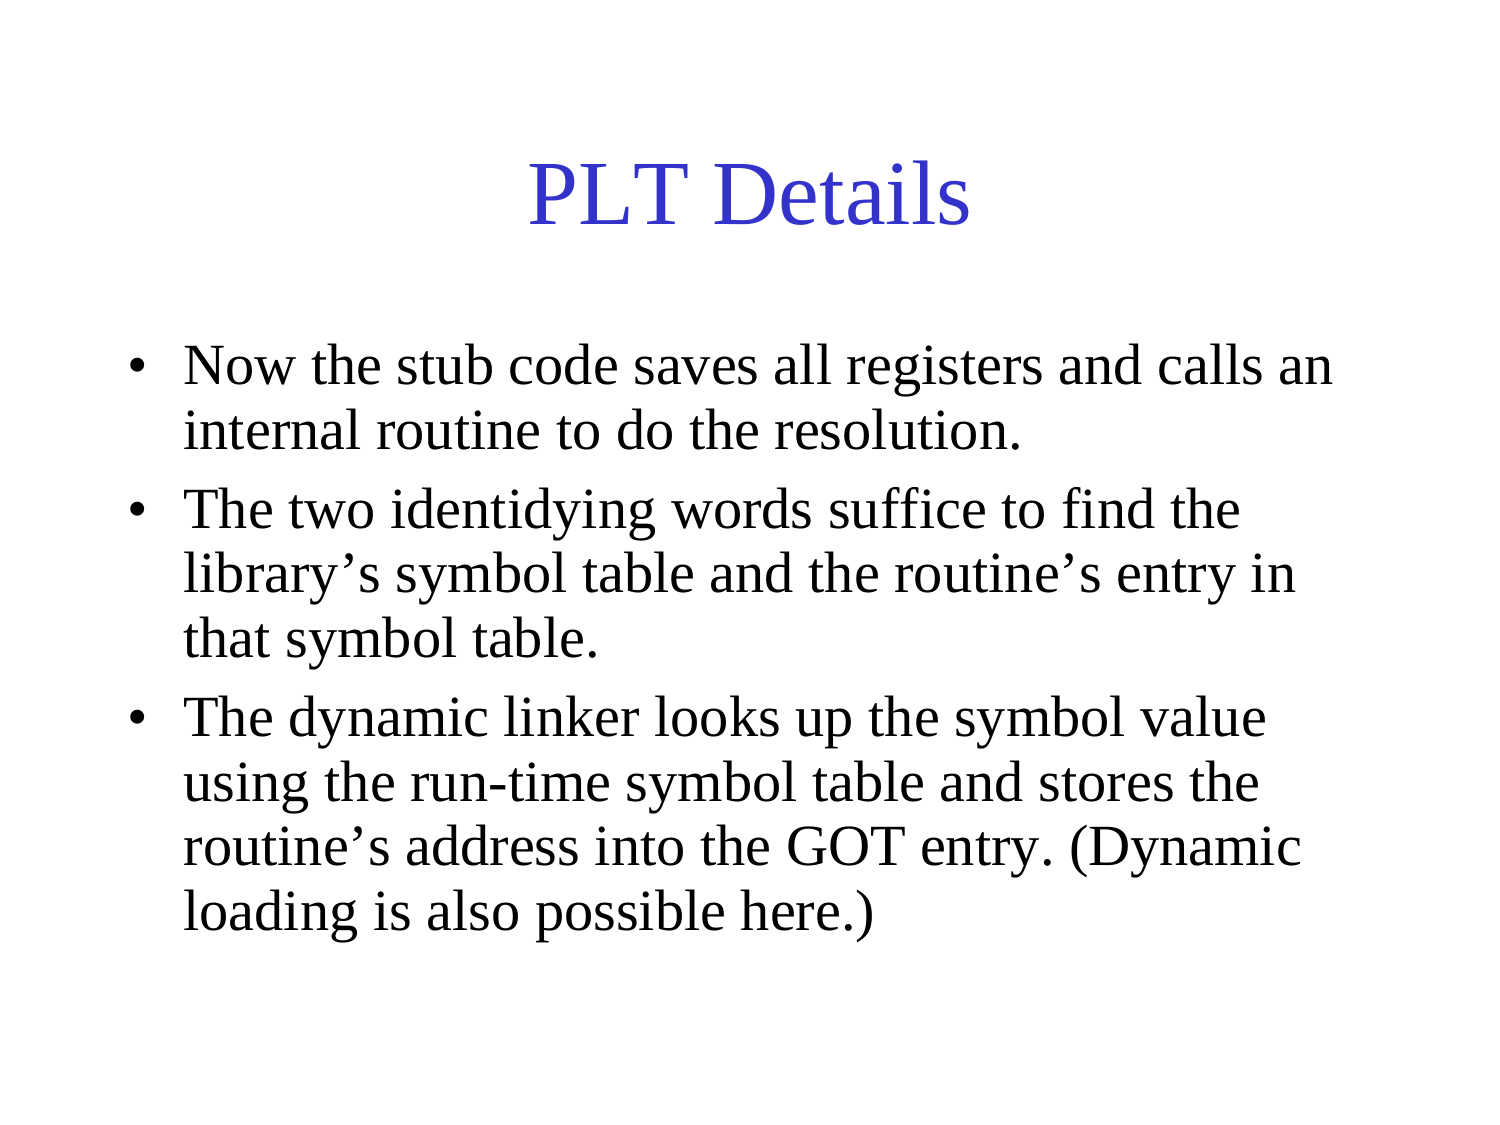

# PLT Details
Now the stub code saves all registers and calls an internal routine to do the resolution.
The two identidying words suffice to find the library’s symbol table and the routine’s entry in that symbol table.
The dynamic linker looks up the symbol value using the run-time symbol table and stores the routine’s address into the GOT entry. (Dynamic loading is also possible here.)